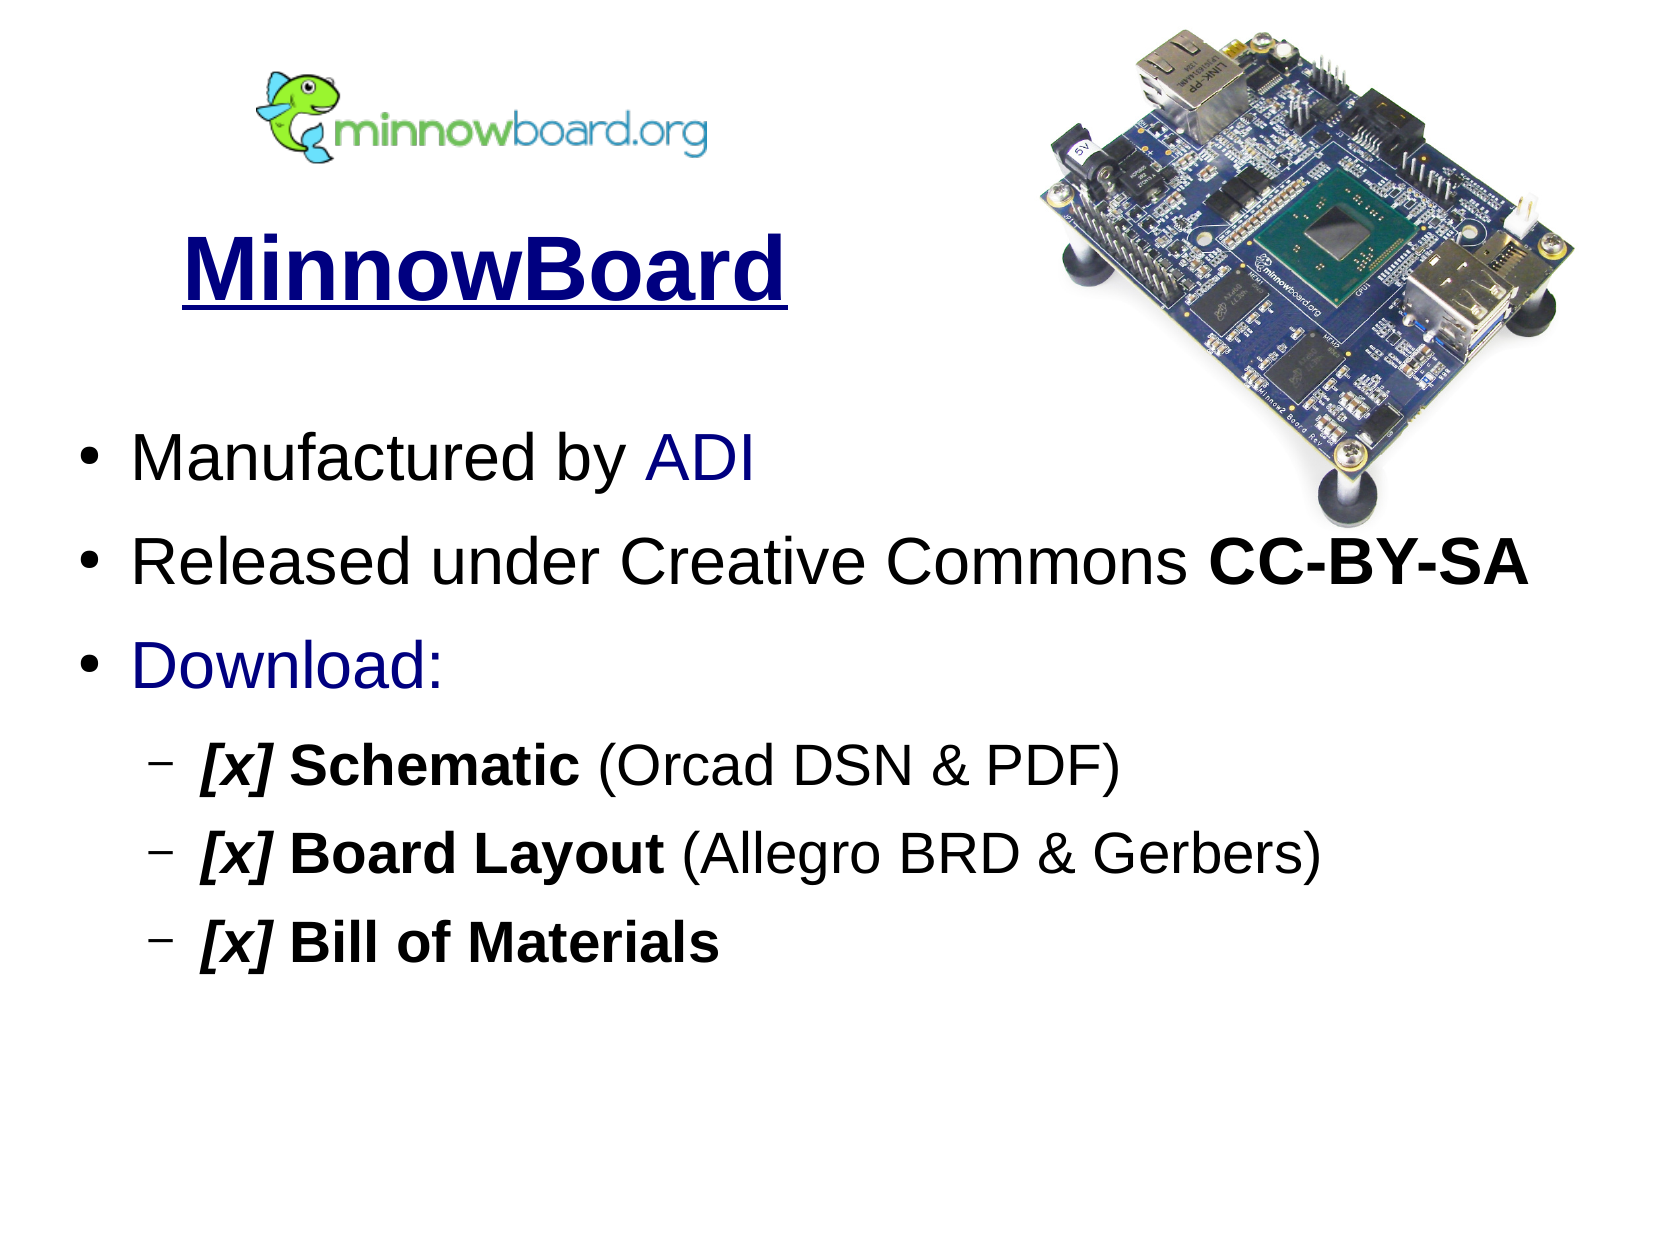

# MinnowBoard
Manufactured by ADI
Released under Creative Commons CC-BY-SA
Download:
[x] Schematic (Orcad DSN & PDF)
[x] Board Layout (Allegro BRD & Gerbers)
[x] Bill of Materials